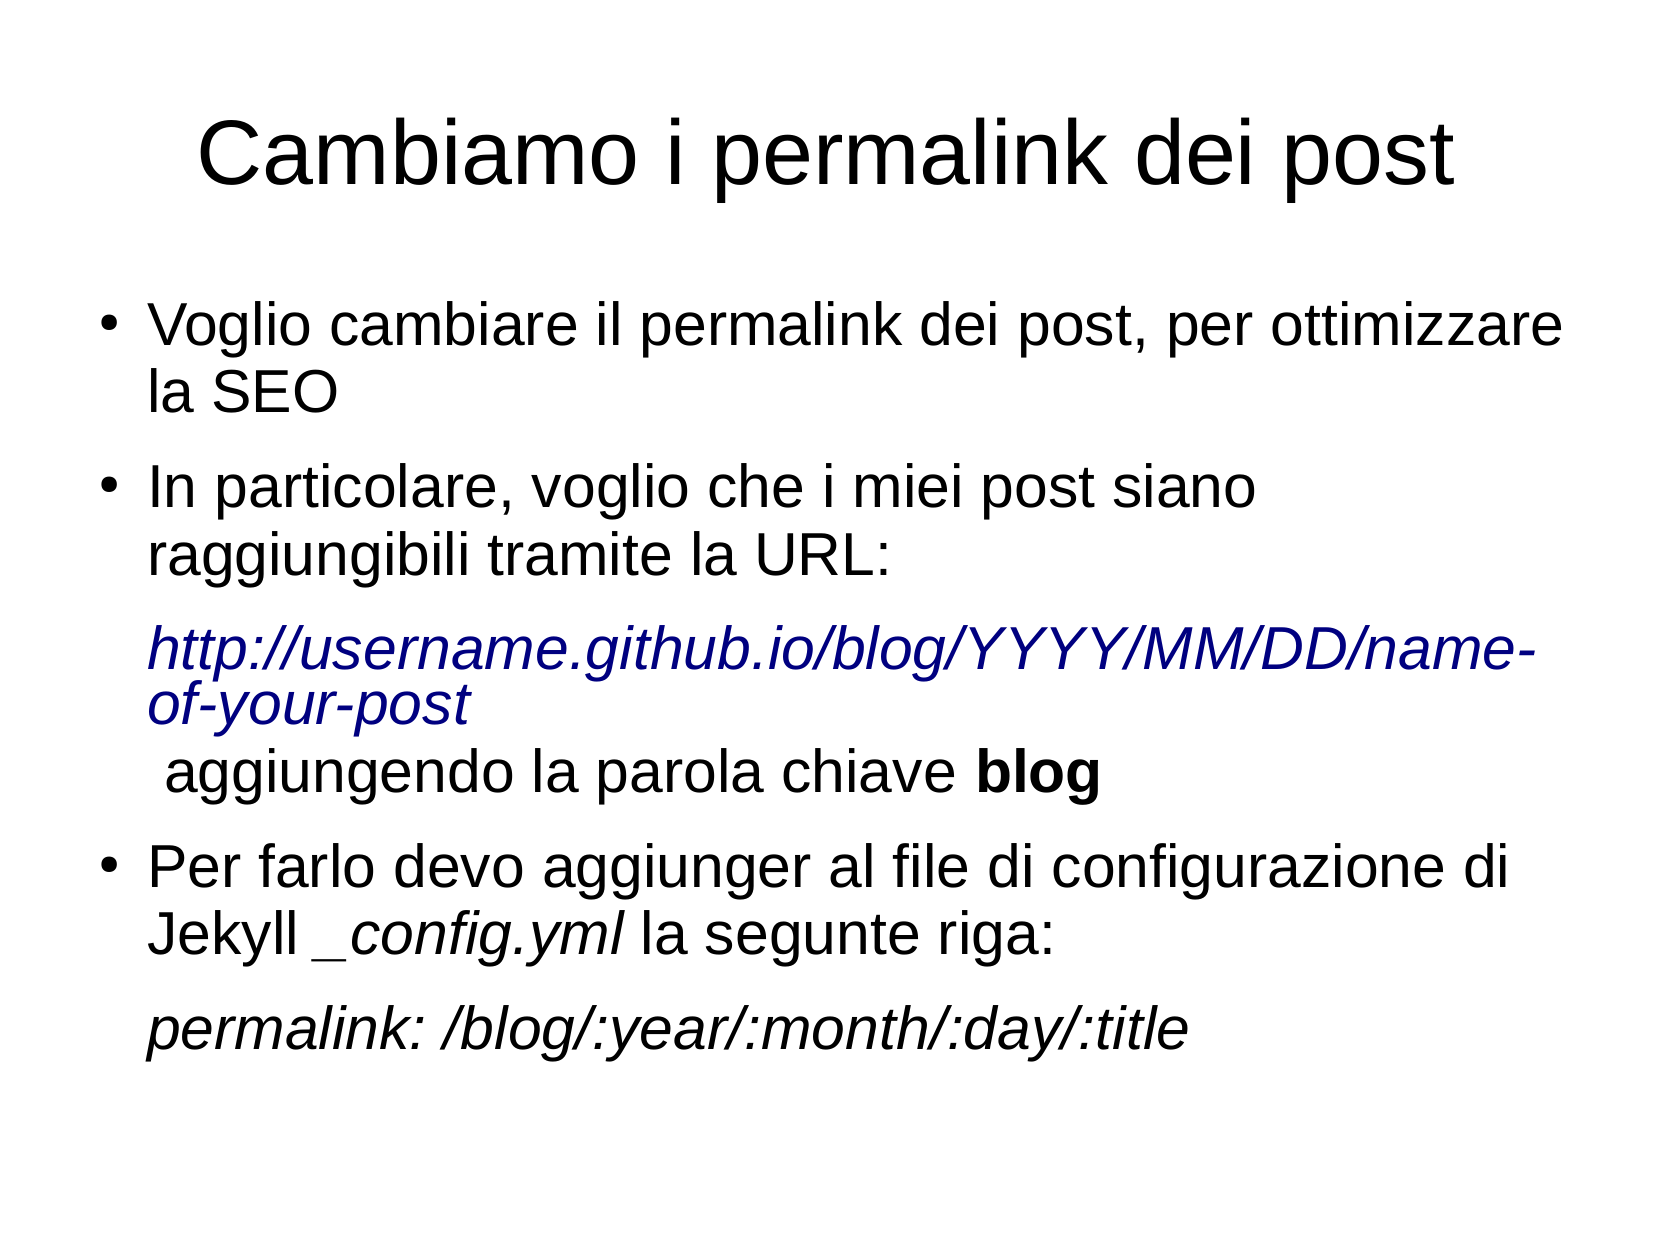

# Cambiamo i permalink dei post
Voglio cambiare il permalink dei post, per ottimizzare la SEO
In particolare, voglio che i miei post siano raggiungibili tramite la URL:
http://username.github.io/blog/YYYY/MM/DD/name-of-your-post aggiungendo la parola chiave blog
Per farlo devo aggiunger al file di configurazione di Jekyll _config.yml la segunte riga:
permalink: /blog/:year/:month/:day/:title